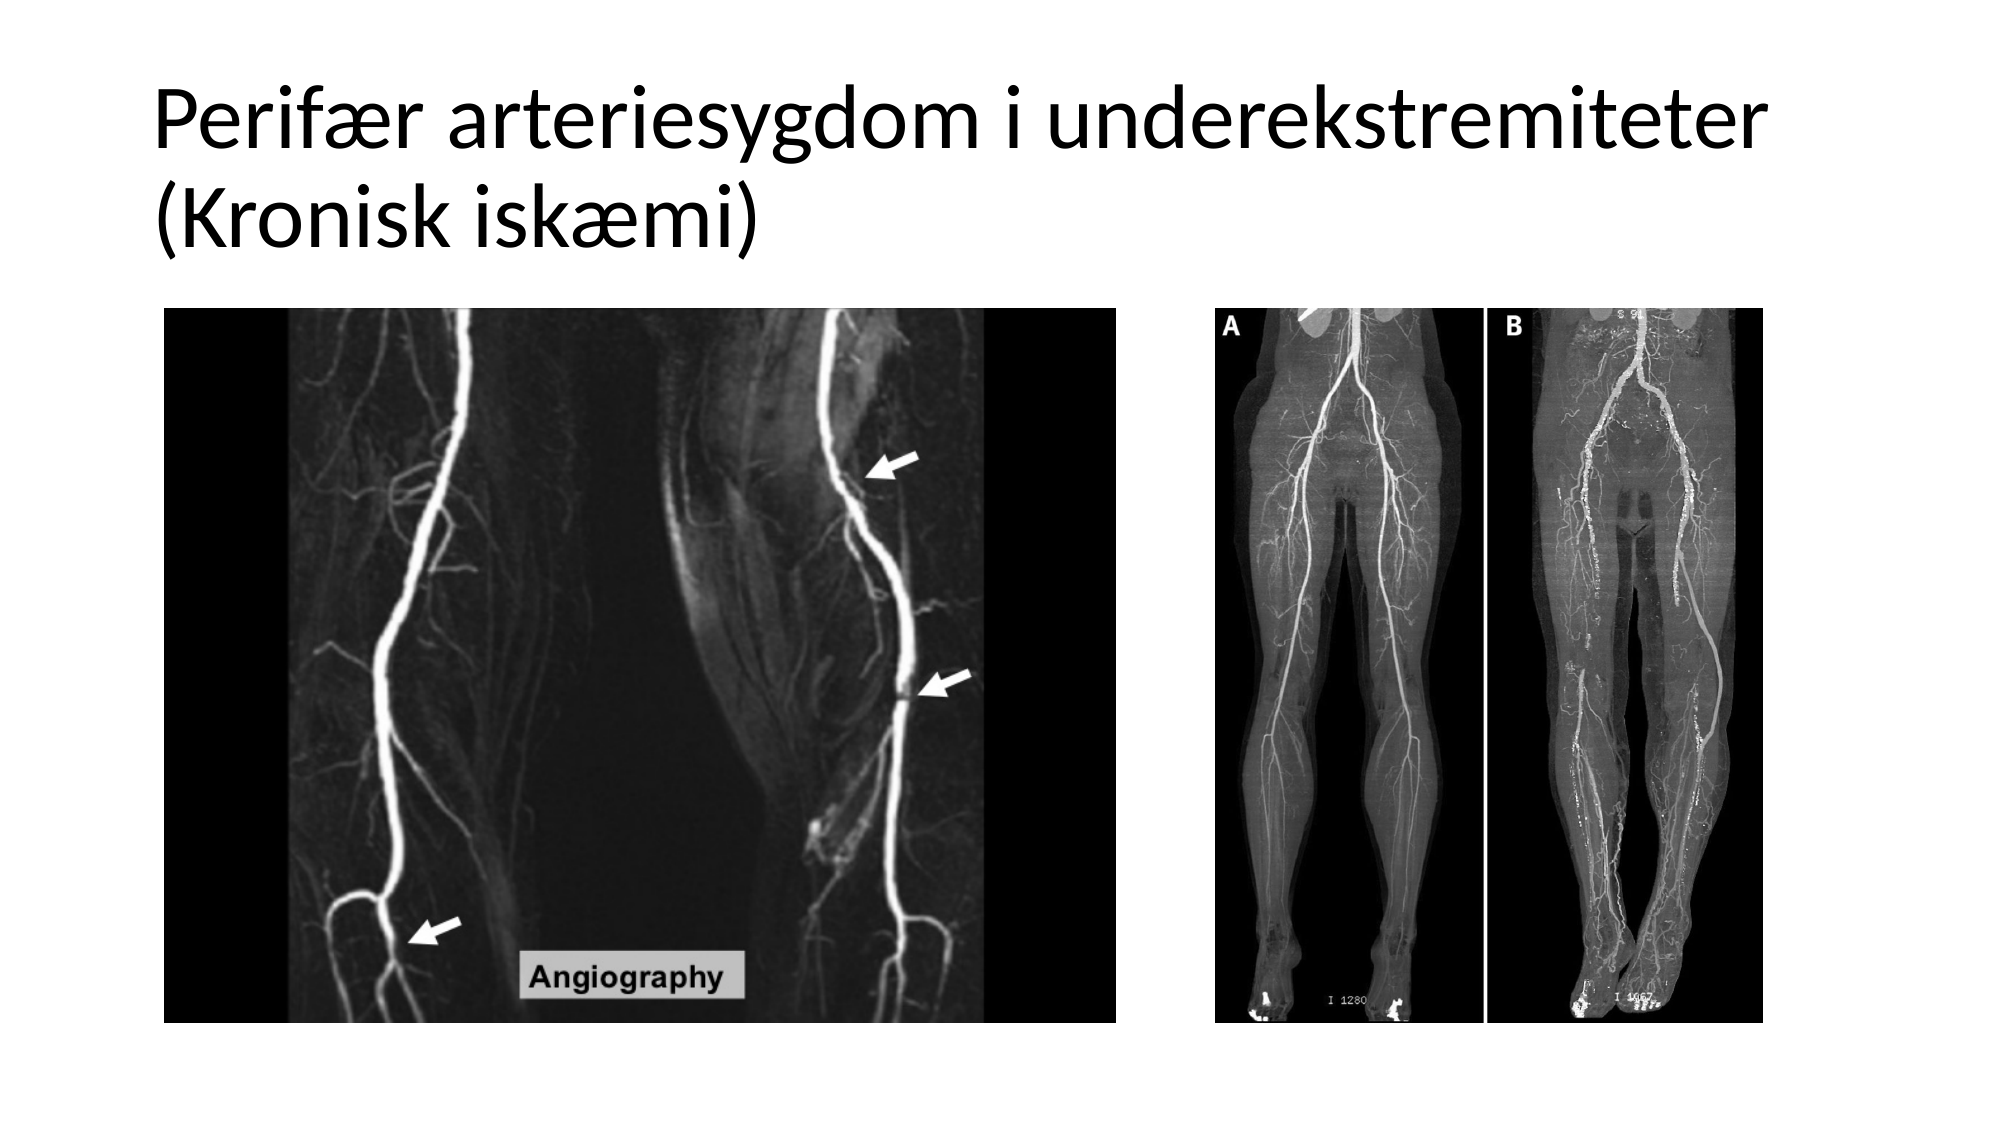

# Perifær arteriesygdom i underekstremiteter (Kronisk iskæmi)